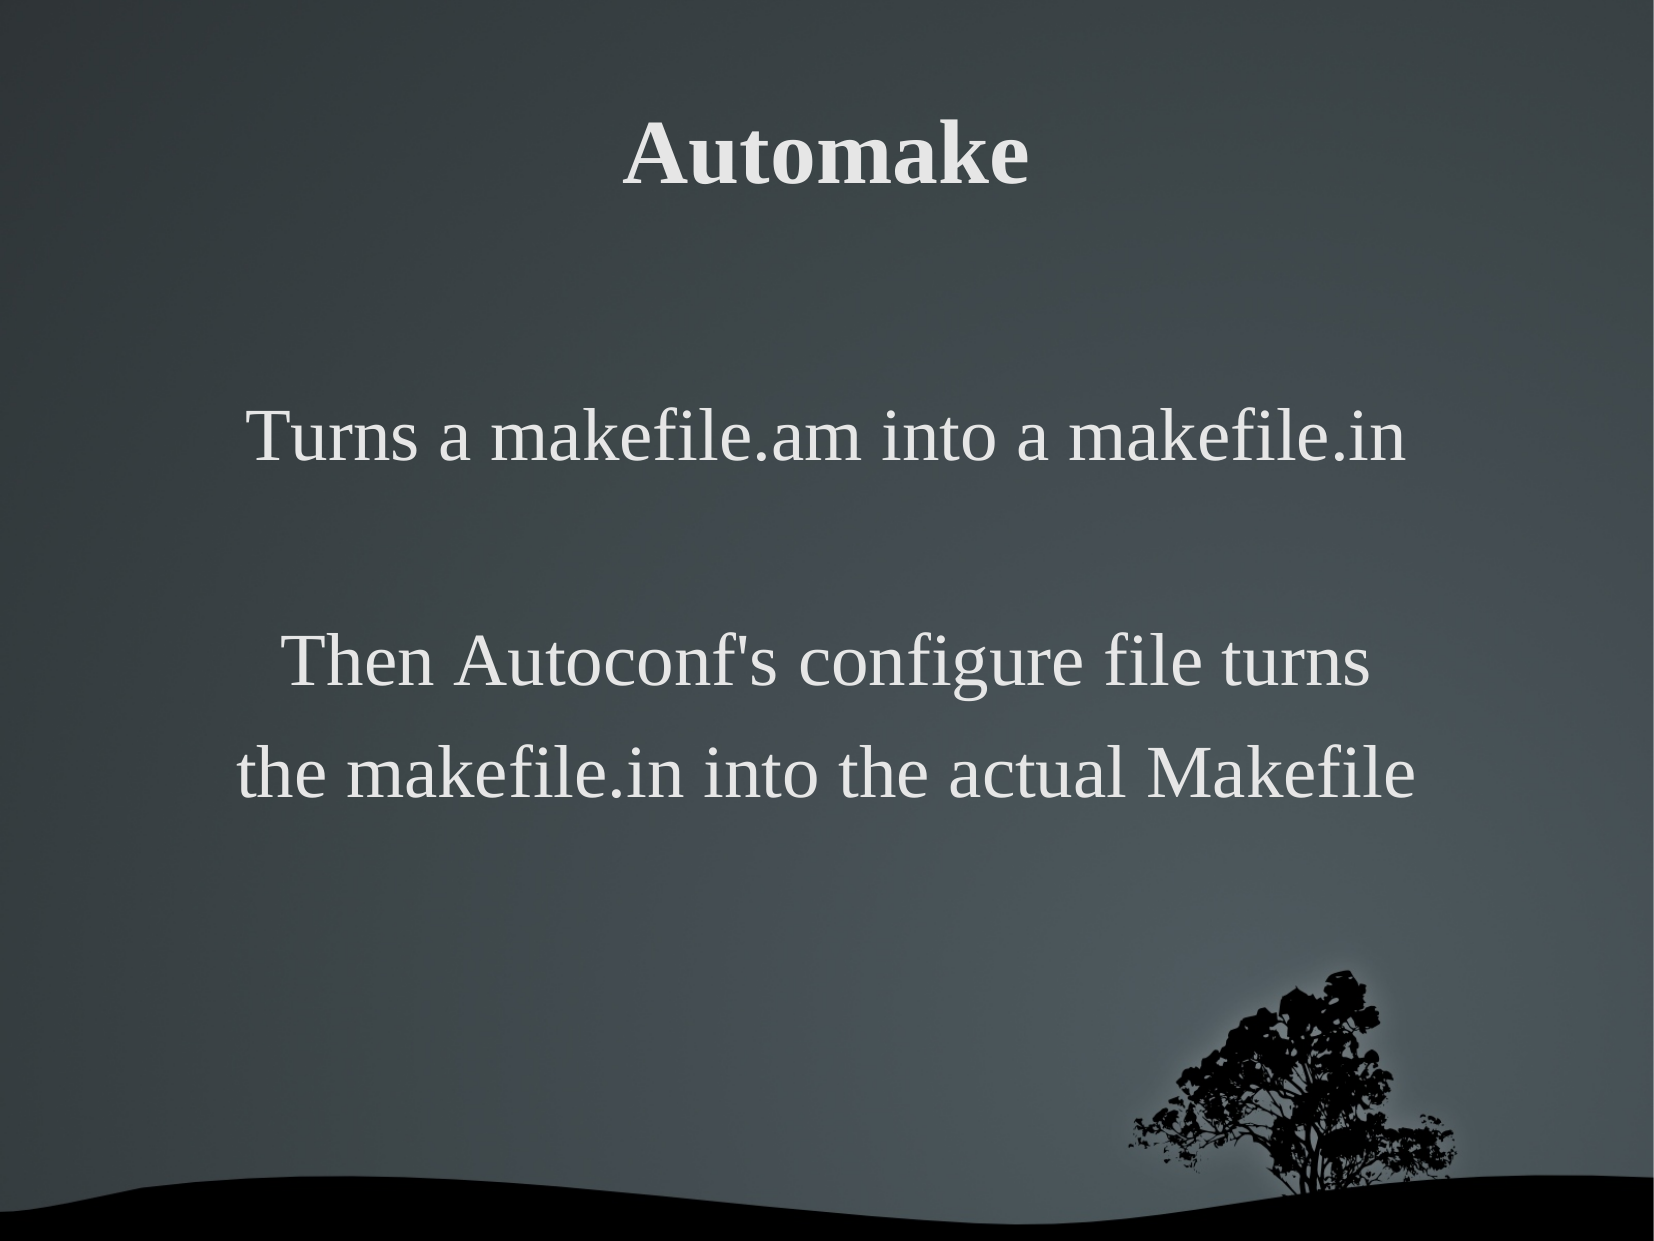

# Automake
Turns a makefile.am into a makefile.in
Then Autoconf's configure file turns
 the makefile.in into the actual Makefile